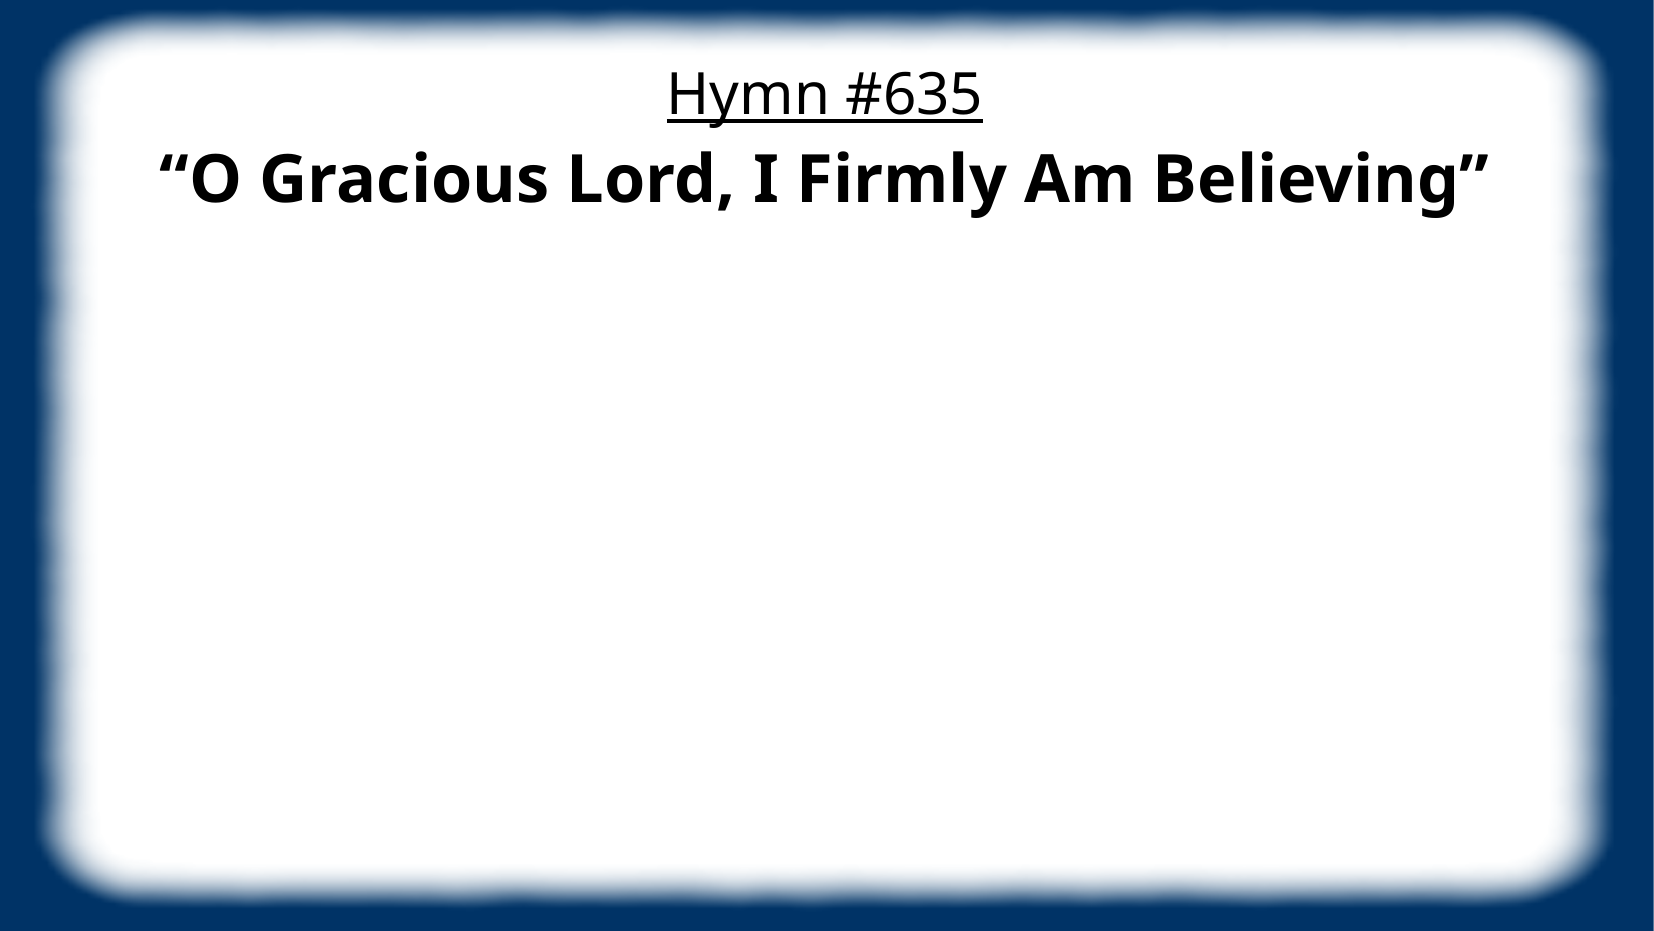

Hymn #635
“O Gracious Lord, I Firmly Am Believing”